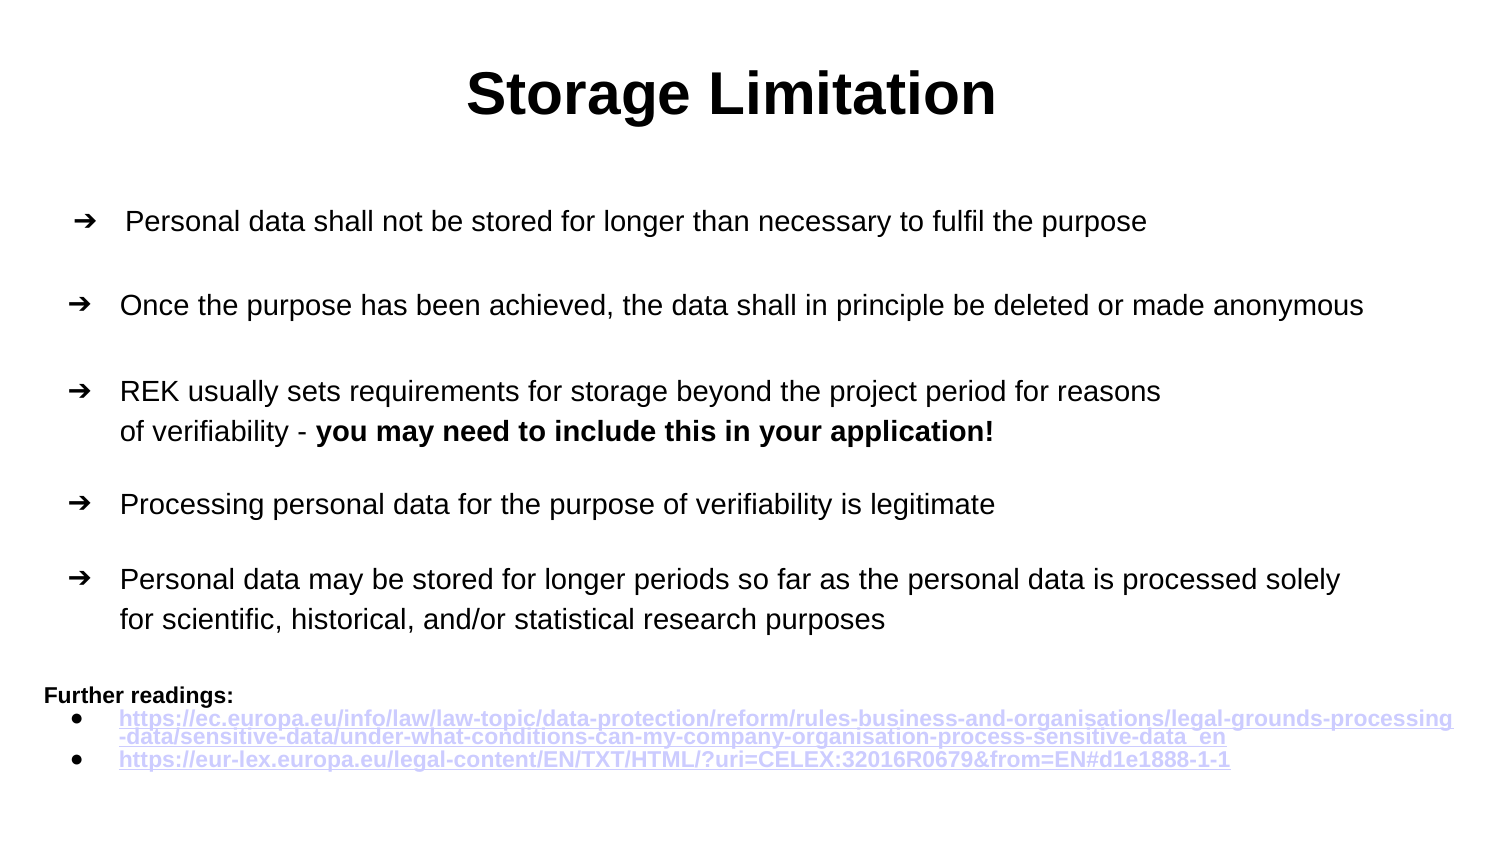

Storage Limitation
Personal data shall not be stored for longer than necessary to fulfil the purpose
Once the purpose has been achieved, the data shall in principle be deleted or made anonymous
REK usually sets requirements for storage beyond the project period for reasons of verifiability - you may need to include this in your application!
Processing personal data for the purpose of verifiability is legitimate
Personal data may be stored for longer periods so far as the personal data is processed solely for scientific, historical, and/or statistical research purposes
Further readings:
https://ec.europa.eu/info/law/law-topic/data-protection/reform/rules-business-and-organisations/legal-grounds-processing-data/sensitive-data/under-what-conditions-can-my-company-organisation-process-sensitive-data_en
https://eur-lex.europa.eu/legal-content/EN/TXT/HTML/?uri=CELEX:32016R0679&from=EN#d1e1888-1-1